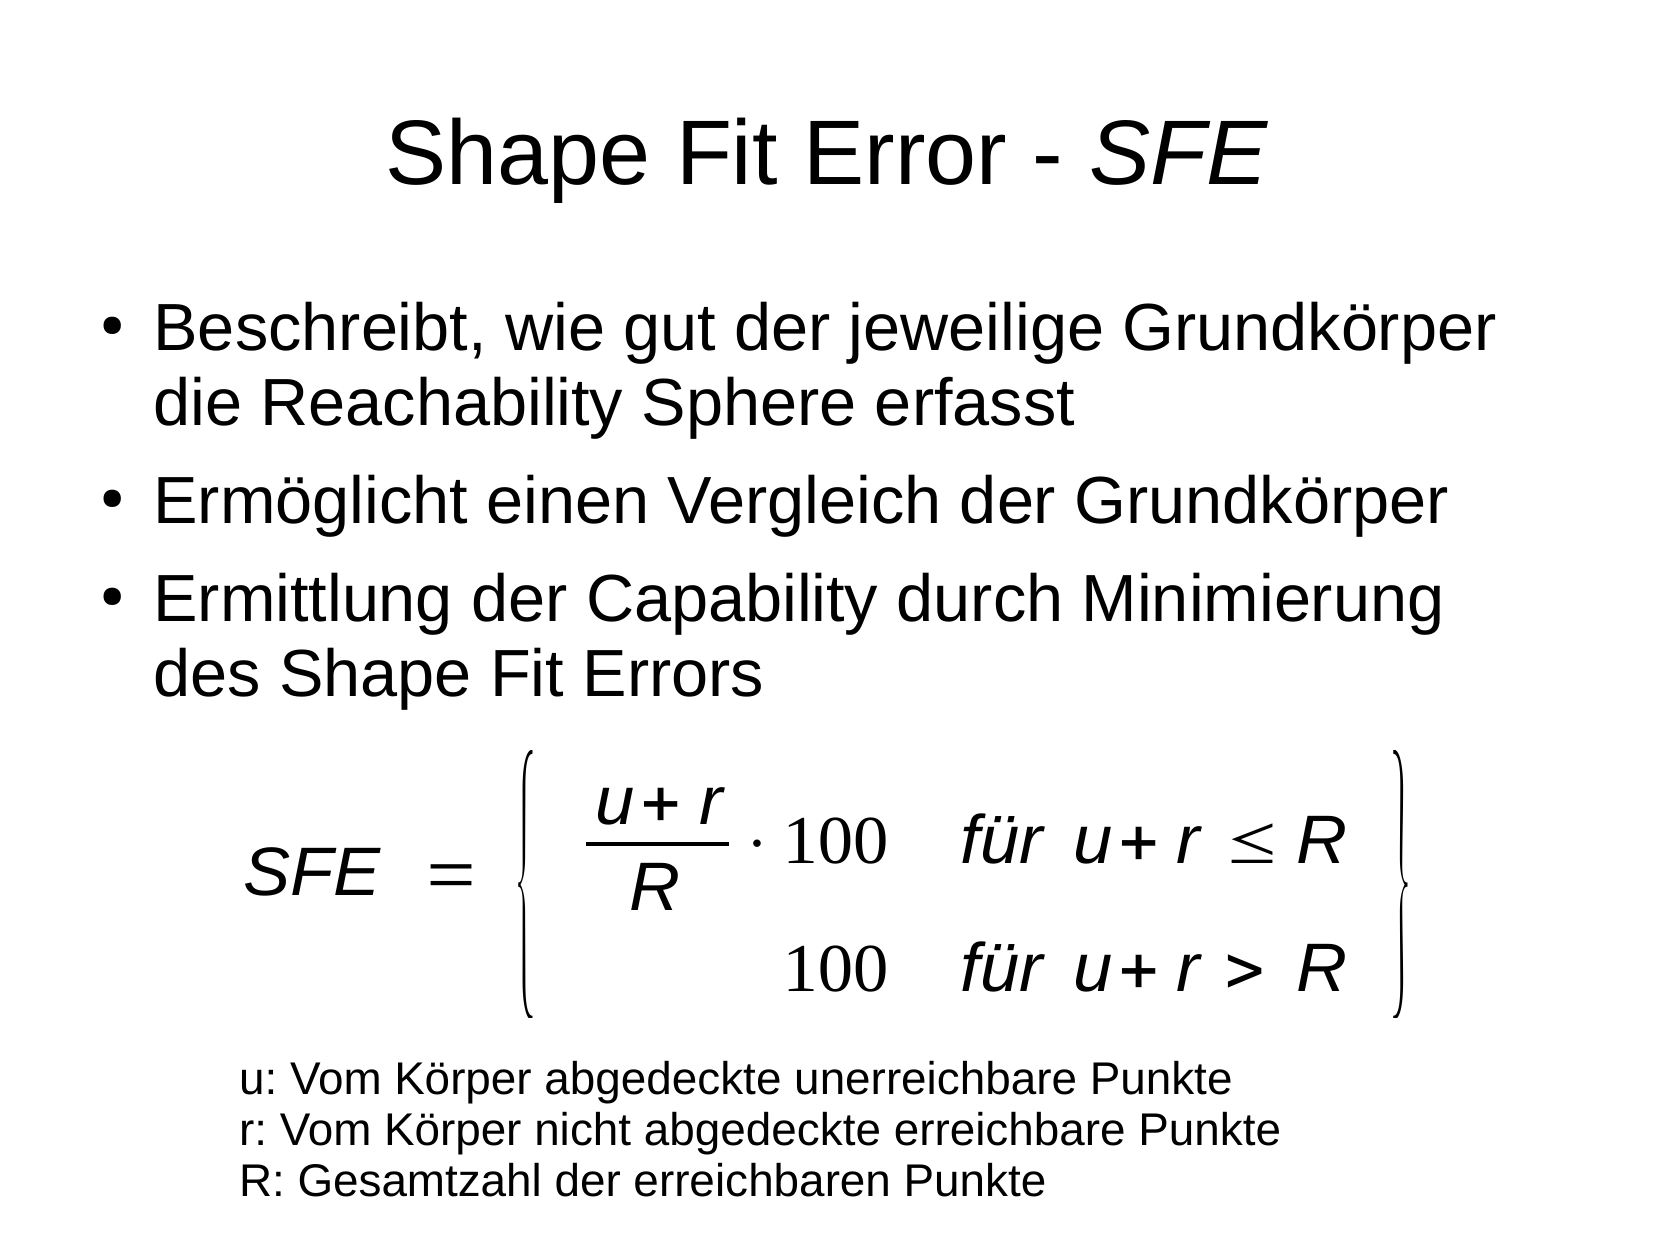

# Shape Fit Error - SFE
Beschreibt, wie gut der jeweilige Grundkörper die Reachability Sphere erfasst
Ermöglicht einen Vergleich der Grundkörper
Ermittlung der Capability durch Minimierung des Shape Fit Errors
u: Vom Körper abgedeckte unerreichbare Punkte
r: Vom Körper nicht abgedeckte erreichbare Punkte
R: Gesamtzahl der erreichbaren Punkte